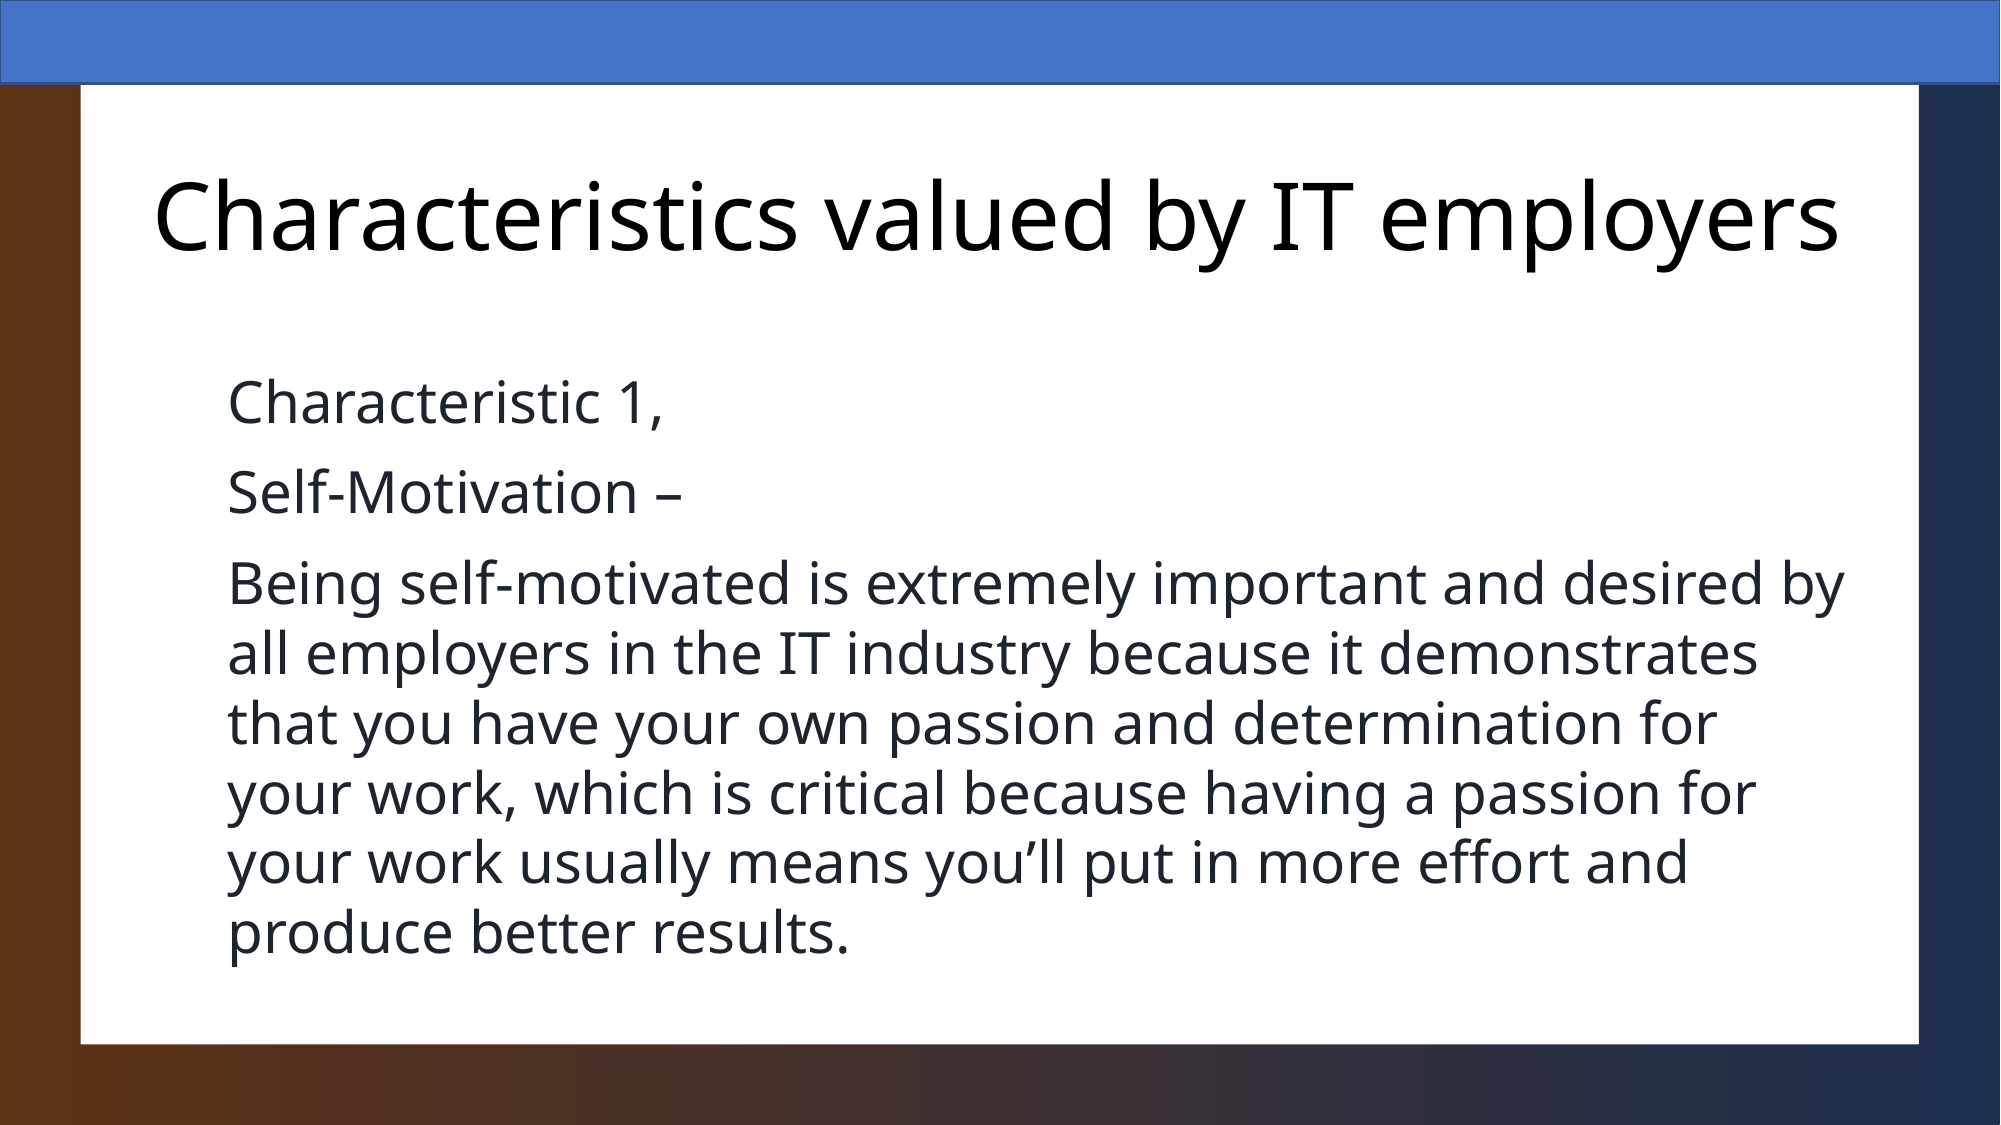

# Characteristics valued by IT employers
Characteristic 1,
Self-Motivation –
Being self-motivated is extremely important and desired by all employers in the IT industry because it demonstrates that you have your own passion and determination for your work, which is critical because having a passion for your work usually means you’ll put in more effort and produce better results.